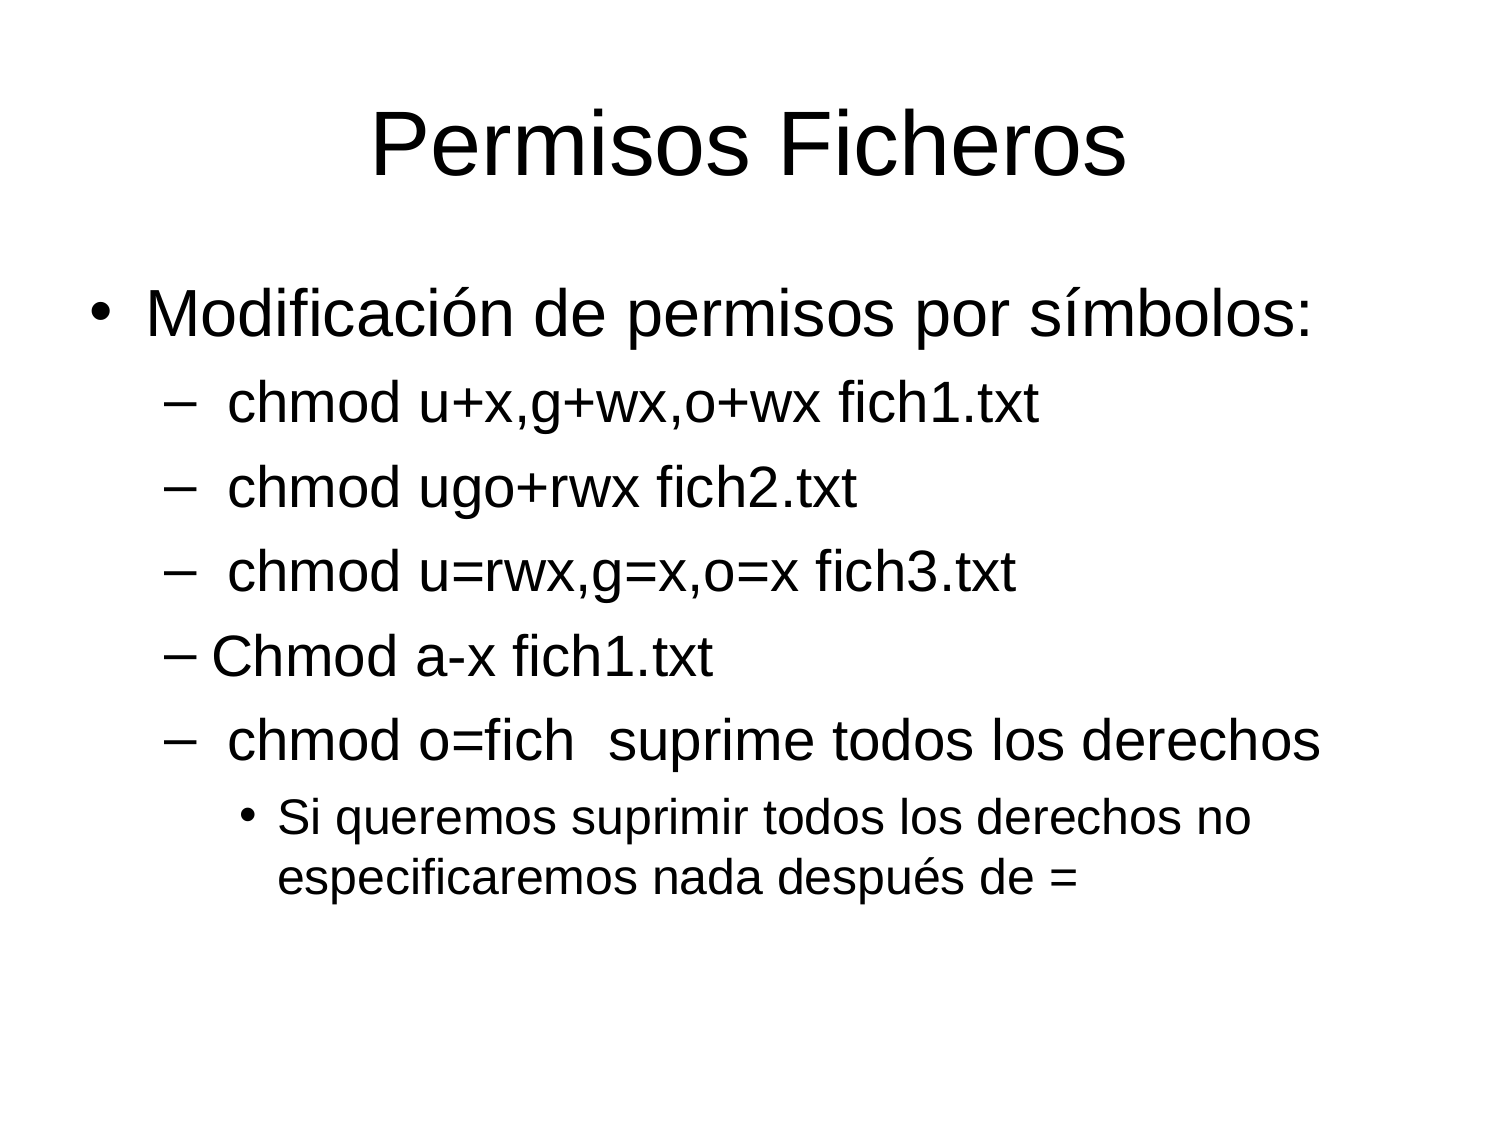

# Permisos Ficheros
Modificación de permisos por símbolos:
 chmod u+x,g+wx,o+wx fich1.txt
 chmod ugo+rwx fich2.txt
 chmod u=rwx,g=x,o=x fich3.txt
Chmod a-x fich1.txt
 chmod o=fich suprime todos los derechos
Si queremos suprimir todos los derechos no especificaremos nada después de =